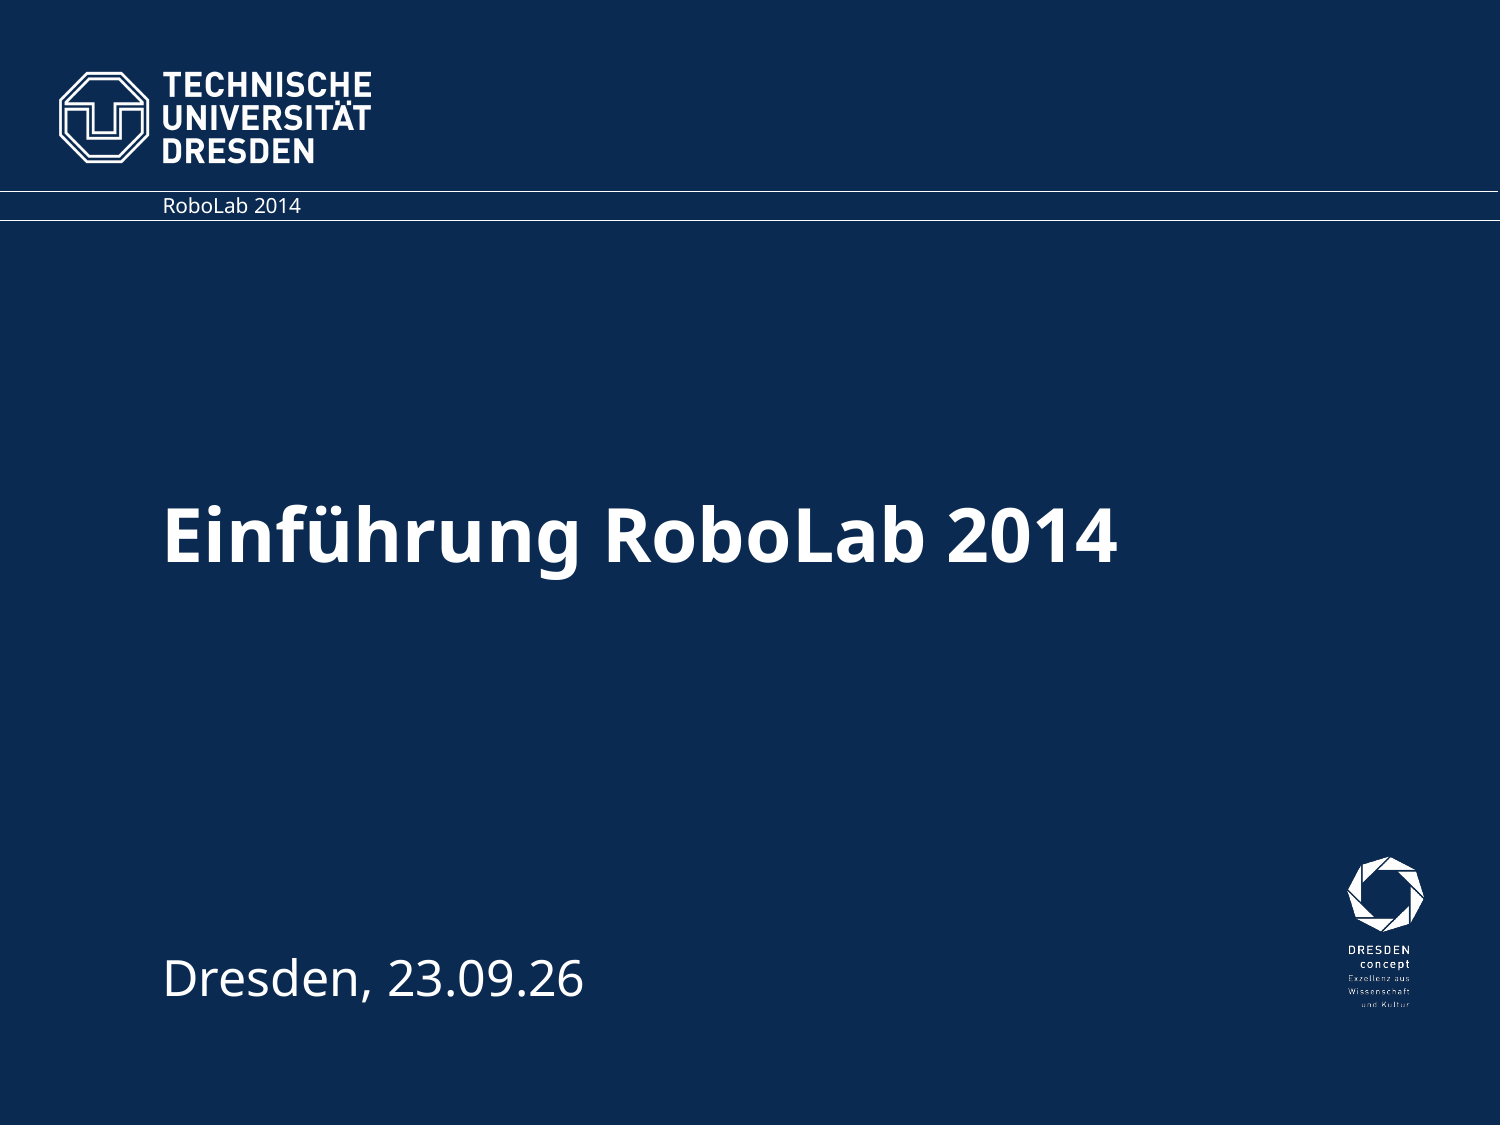

RoboLab 2014
# Einführung RoboLab 2014
Dresden,